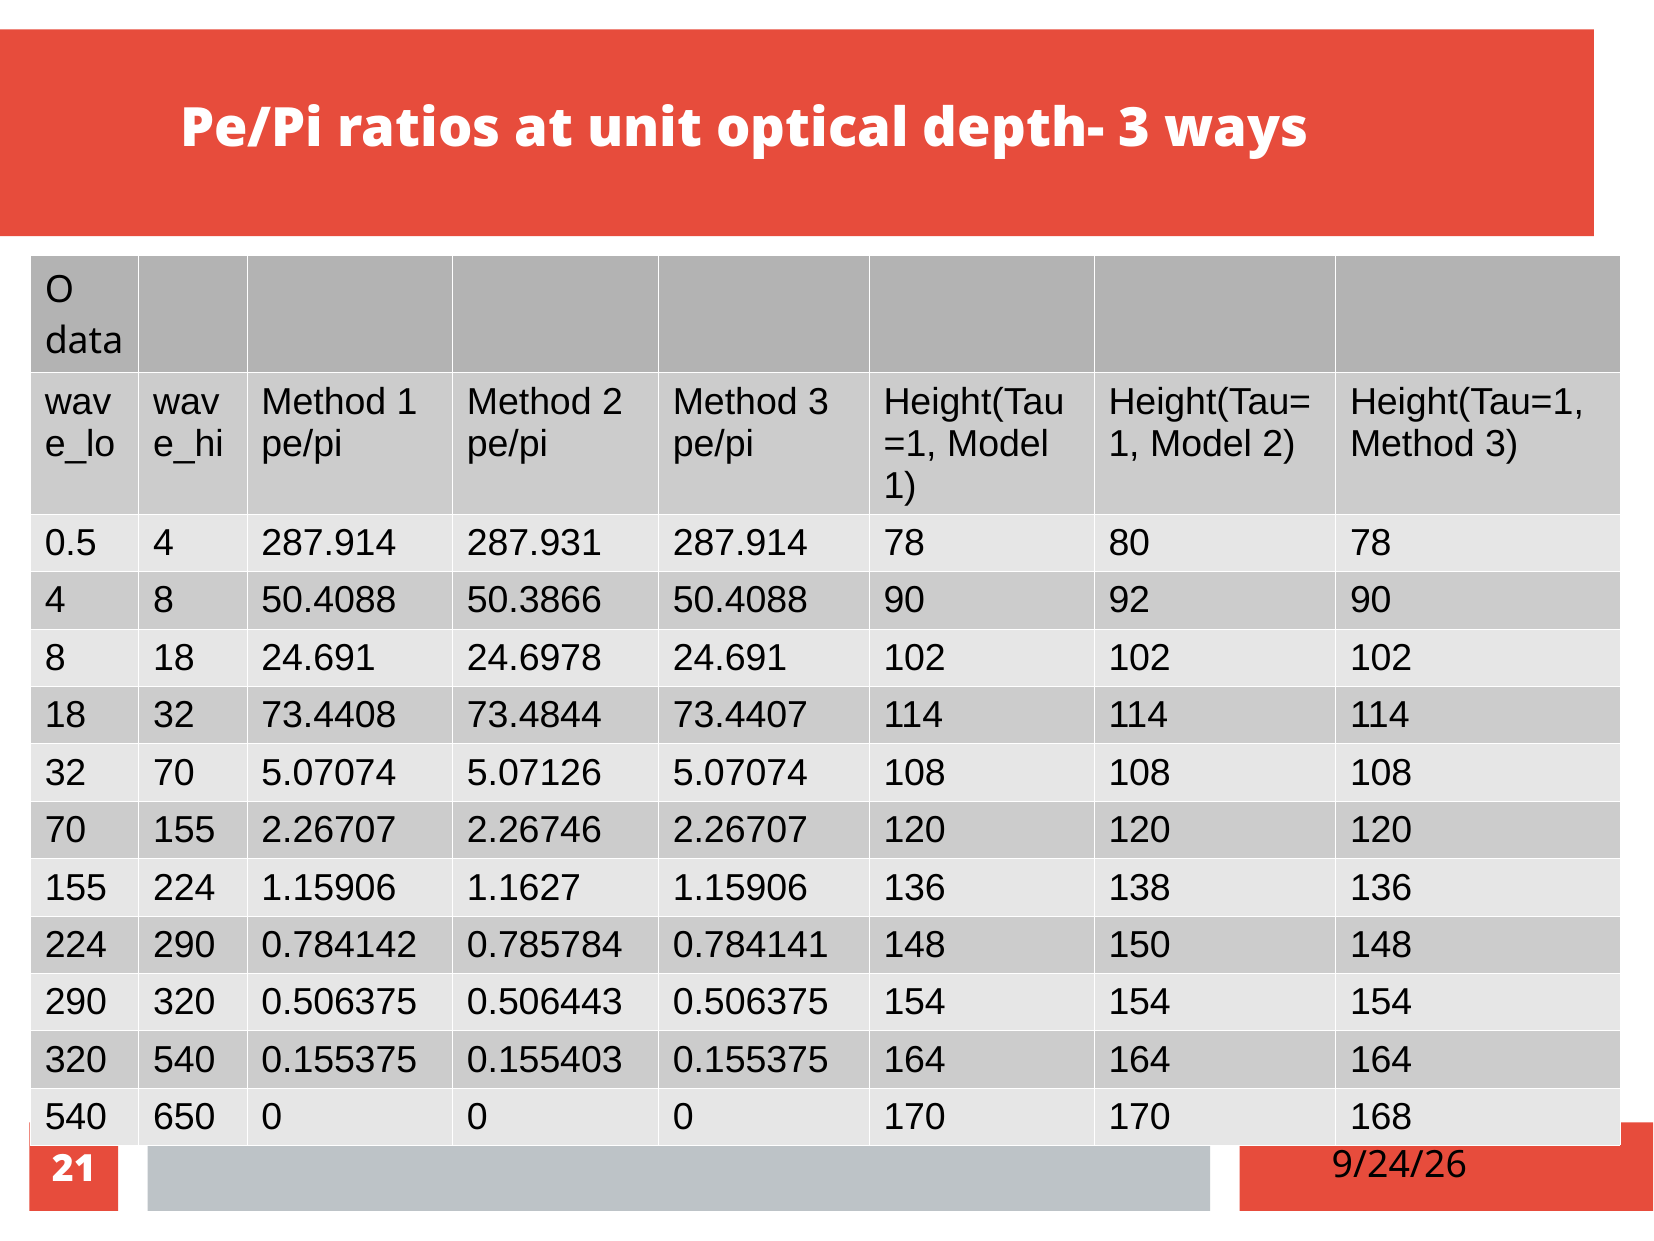

# Pe/Pi ratios at unit optical depth- 3 ways
| O data | | | | | | | |
| --- | --- | --- | --- | --- | --- | --- | --- |
| wave\_lo | wave\_hi | Method 1 pe/pi | Method 2 pe/pi | Method 3 pe/pi | Height(Tau=1, Model 1) | Height(Tau=1, Model 2) | Height(Tau=1, Method 3) |
| 0.5 | 4 | 287.914 | 287.931 | 287.914 | 78 | 80 | 78 |
| 4 | 8 | 50.4088 | 50.3866 | 50.4088 | 90 | 92 | 90 |
| 8 | 18 | 24.691 | 24.6978 | 24.691 | 102 | 102 | 102 |
| 18 | 32 | 73.4408 | 73.4844 | 73.4407 | 114 | 114 | 114 |
| 32 | 70 | 5.07074 | 5.07126 | 5.07074 | 108 | 108 | 108 |
| 70 | 155 | 2.26707 | 2.26746 | 2.26707 | 120 | 120 | 120 |
| 155 | 224 | 1.15906 | 1.1627 | 1.15906 | 136 | 138 | 136 |
| 224 | 290 | 0.784142 | 0.785784 | 0.784141 | 148 | 150 | 148 |
| 290 | 320 | 0.506375 | 0.506443 | 0.506375 | 154 | 154 | 154 |
| 320 | 540 | 0.155375 | 0.155403 | 0.155375 | 164 | 164 | 164 |
| 540 | 650 | 0 | 0 | 0 | 170 | 170 | 168 |
21